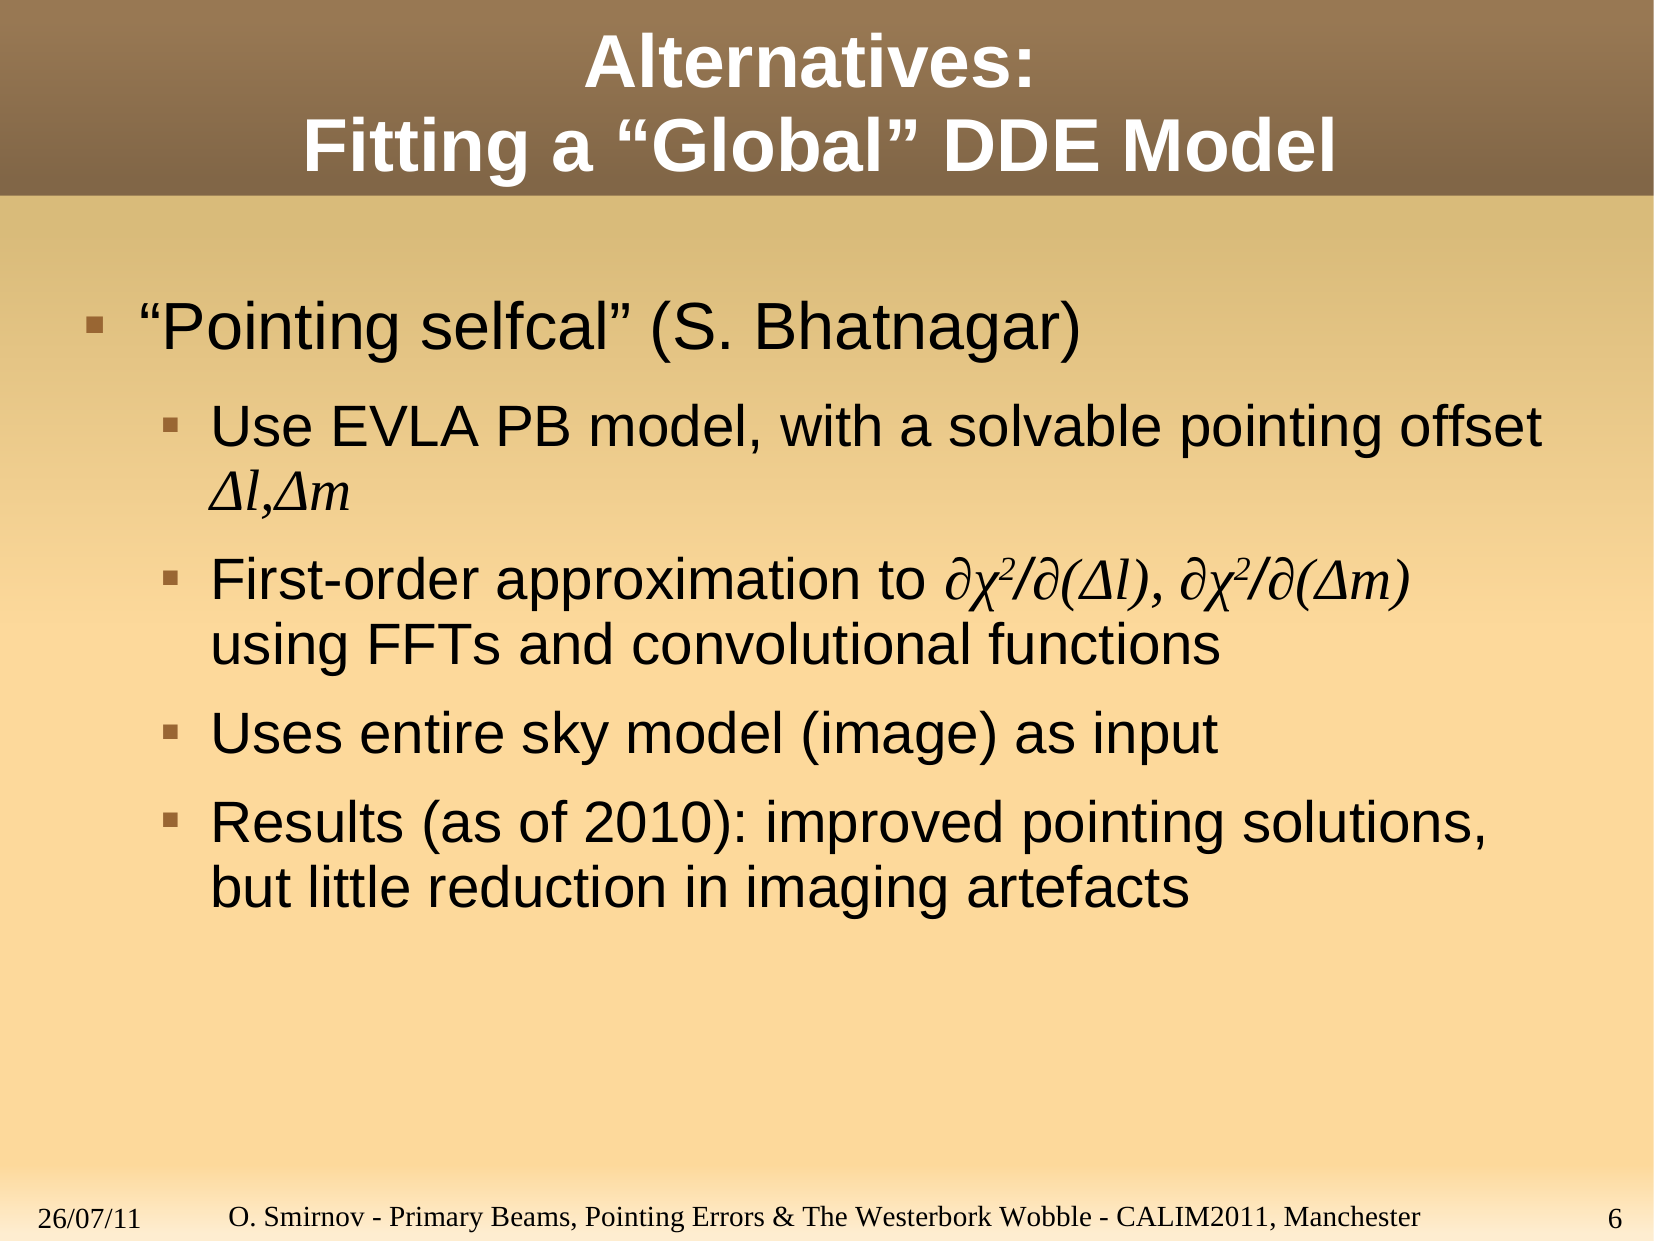

# Alternatives: Fitting a “Global” DDE Model
“Pointing selfcal” (S. Bhatnagar)
Use EVLA PB model, with a solvable pointing offset Δl,Δm
First-order approximation to ∂χ2/∂(Δl), ∂χ2/∂(Δm)
using FFTs and convolutional functions
Uses entire sky model (image) as input
Results (as of 2010): improved pointing solutions, but little reduction in imaging artefacts
O. Smirnov - Primary Beams, Pointing Errors & The Westerbork Wobble - CALIM2011, Manchester
26/07/11
6